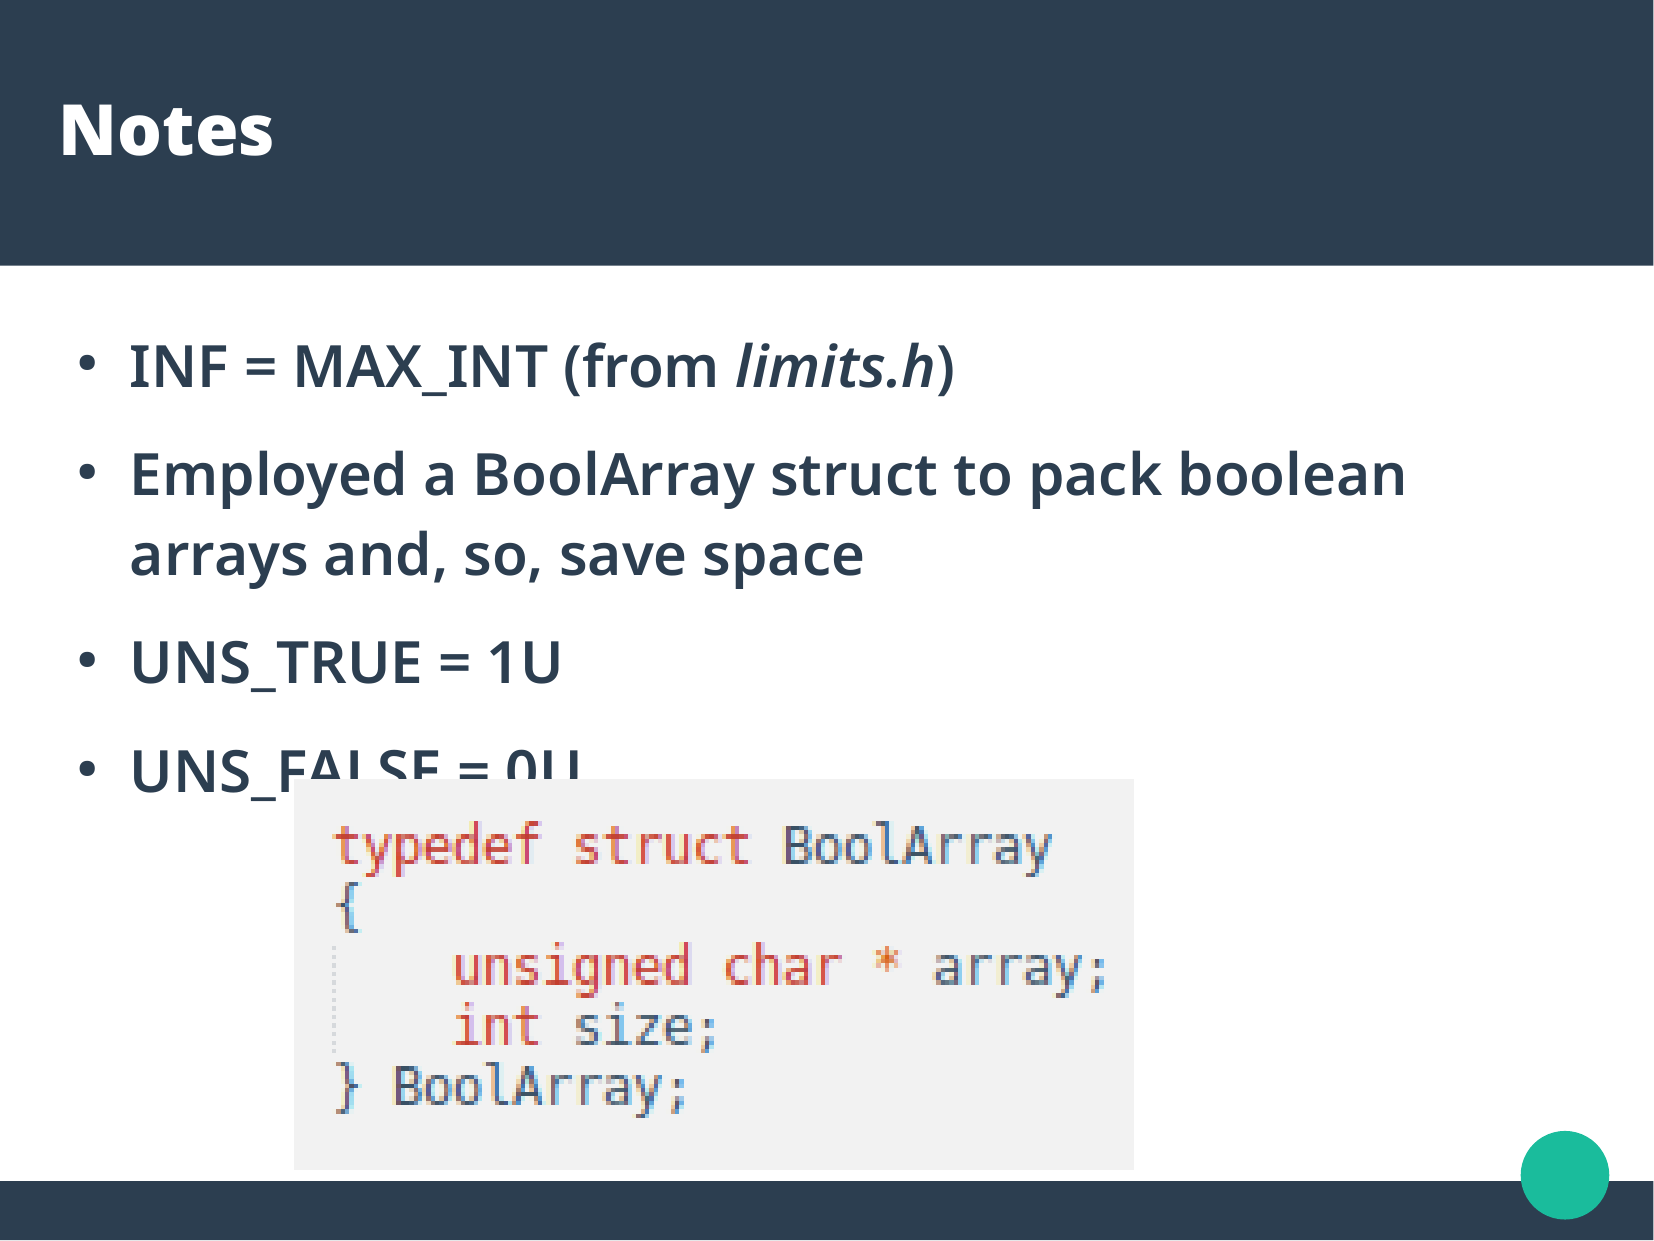

# Notes
INF = MAX_INT (from limits.h)
Employed a BoolArray struct to pack boolean arrays and, so, save space
UNS_TRUE = 1U
UNS_FALSE = 0U